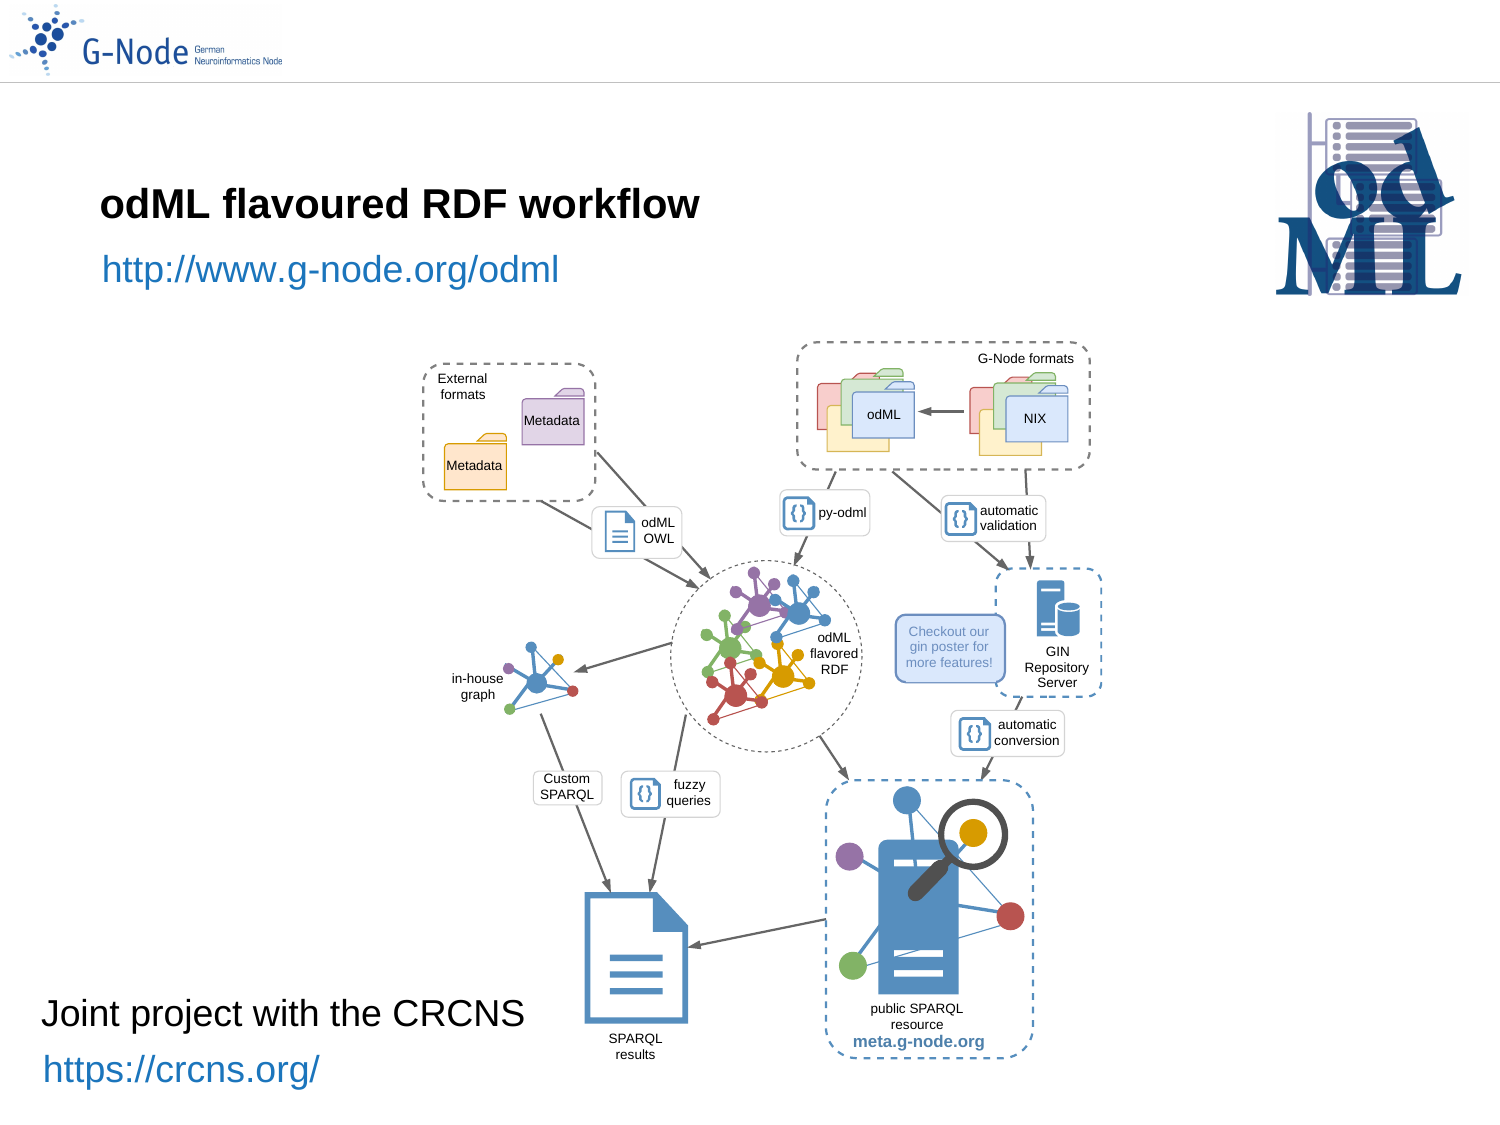

odML flavoured RDF workflow
http://www.g-node.org/odml
Joint project with the CRCNS
https://crcns.org/